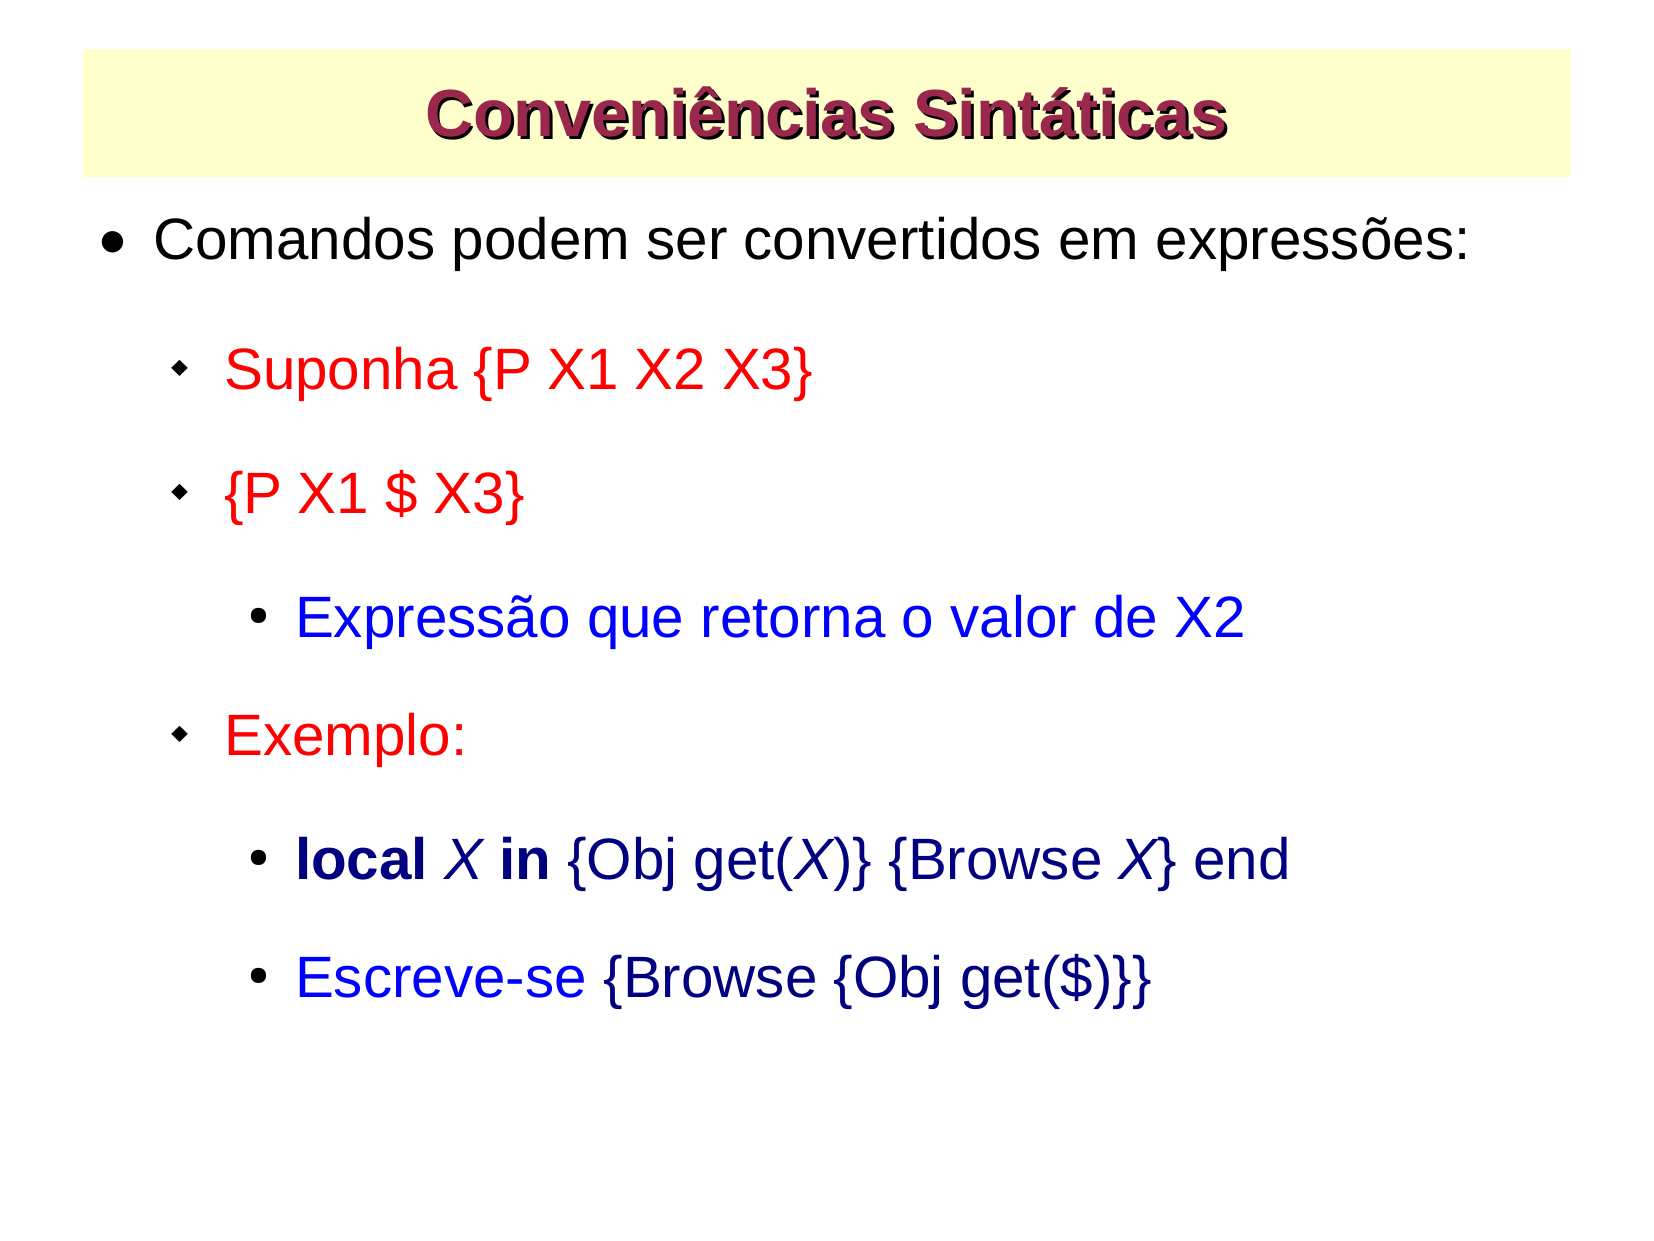

# Conveniências Sintáticas
Comandos podem ser convertidos em expressões:
Suponha {P X1 X2 X3}
{P X1 $ X3}
Expressão que retorna o valor de X2
Exemplo:
local X in {Obj get(X)} {Browse X} end
Escreve-se {Browse {Obj get($)}}